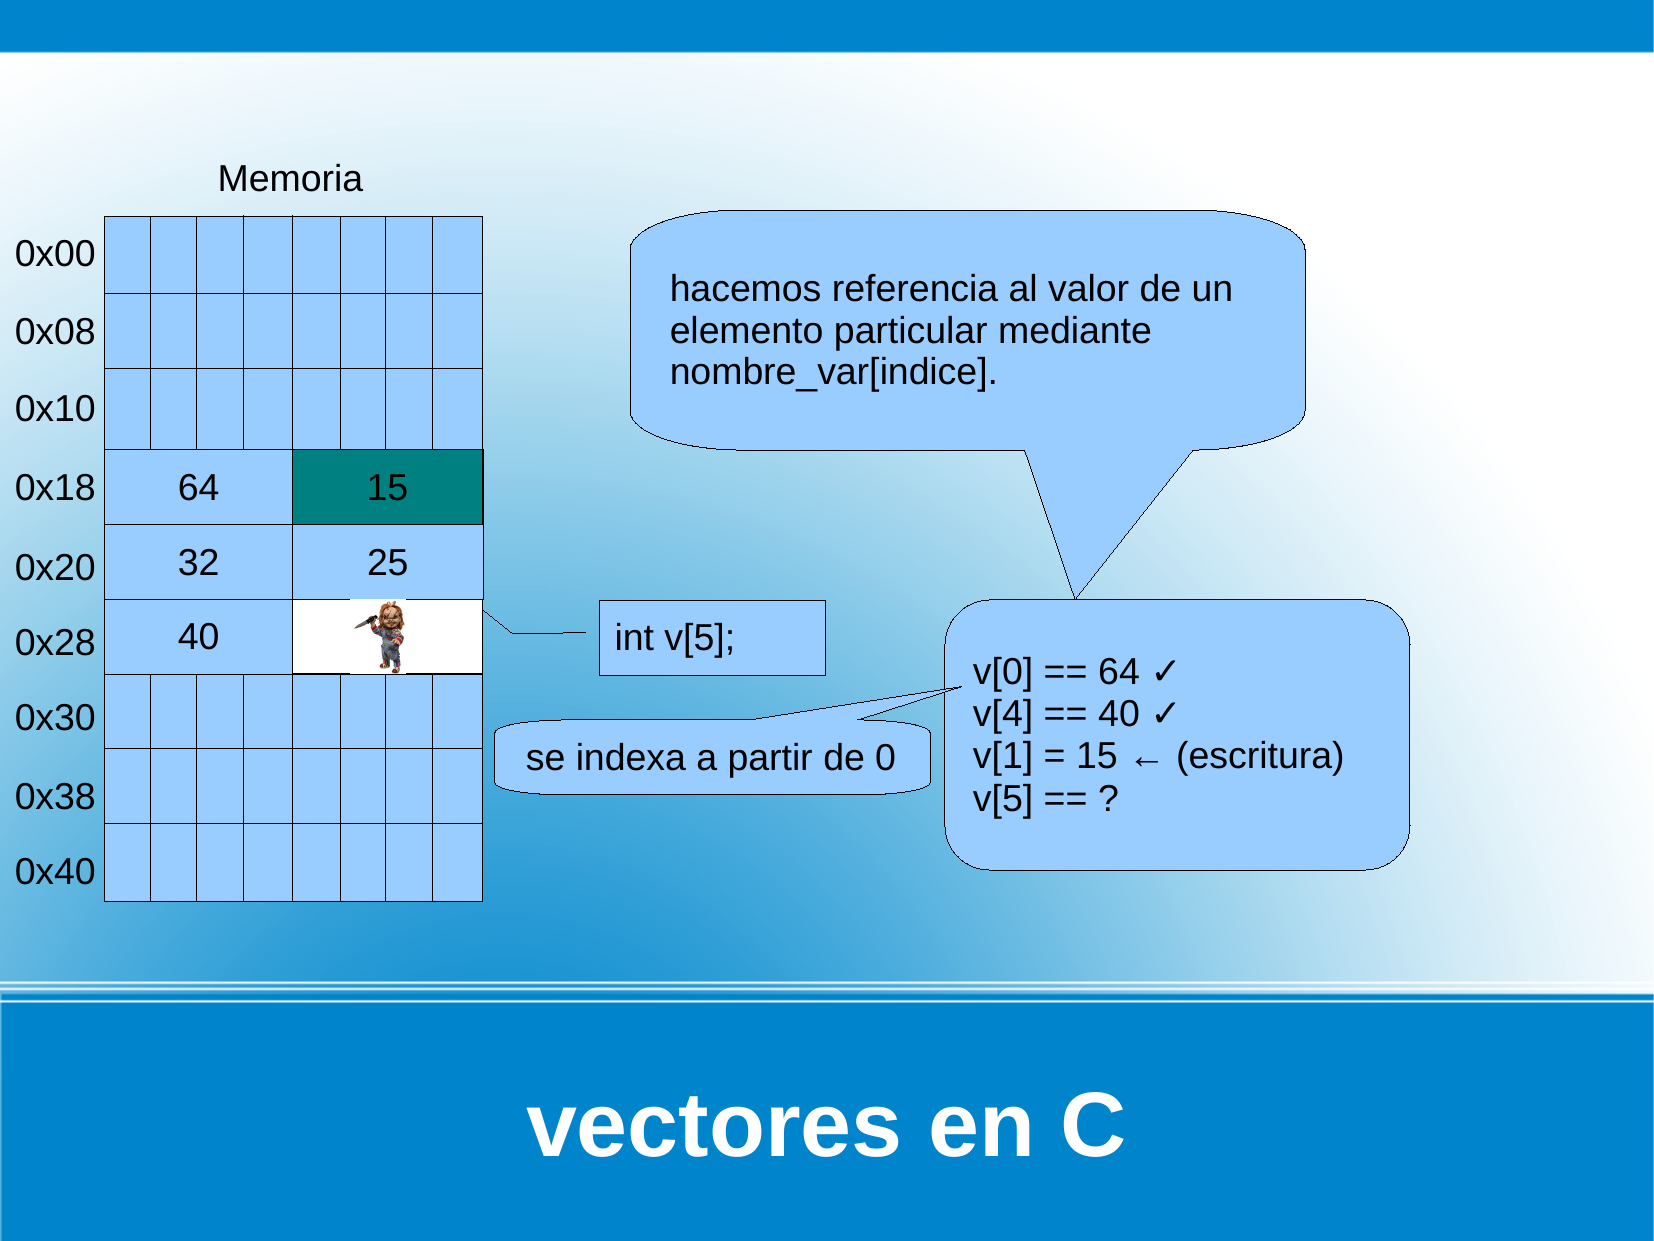

Memoria
hacemos referencia al valor de un elemento particular mediante nombre_var[indice].
0x00
0x08
0x10
64
57
15
0x18
32
25
0x20
40
v[0] == 64 ✓
v[4] == 40 ✓
v[1] = 15 ← (escritura)
v[5] == ?
int v[5];
0x28
0x30
se indexa a partir de 0
0x38
0x40
# vectores en C